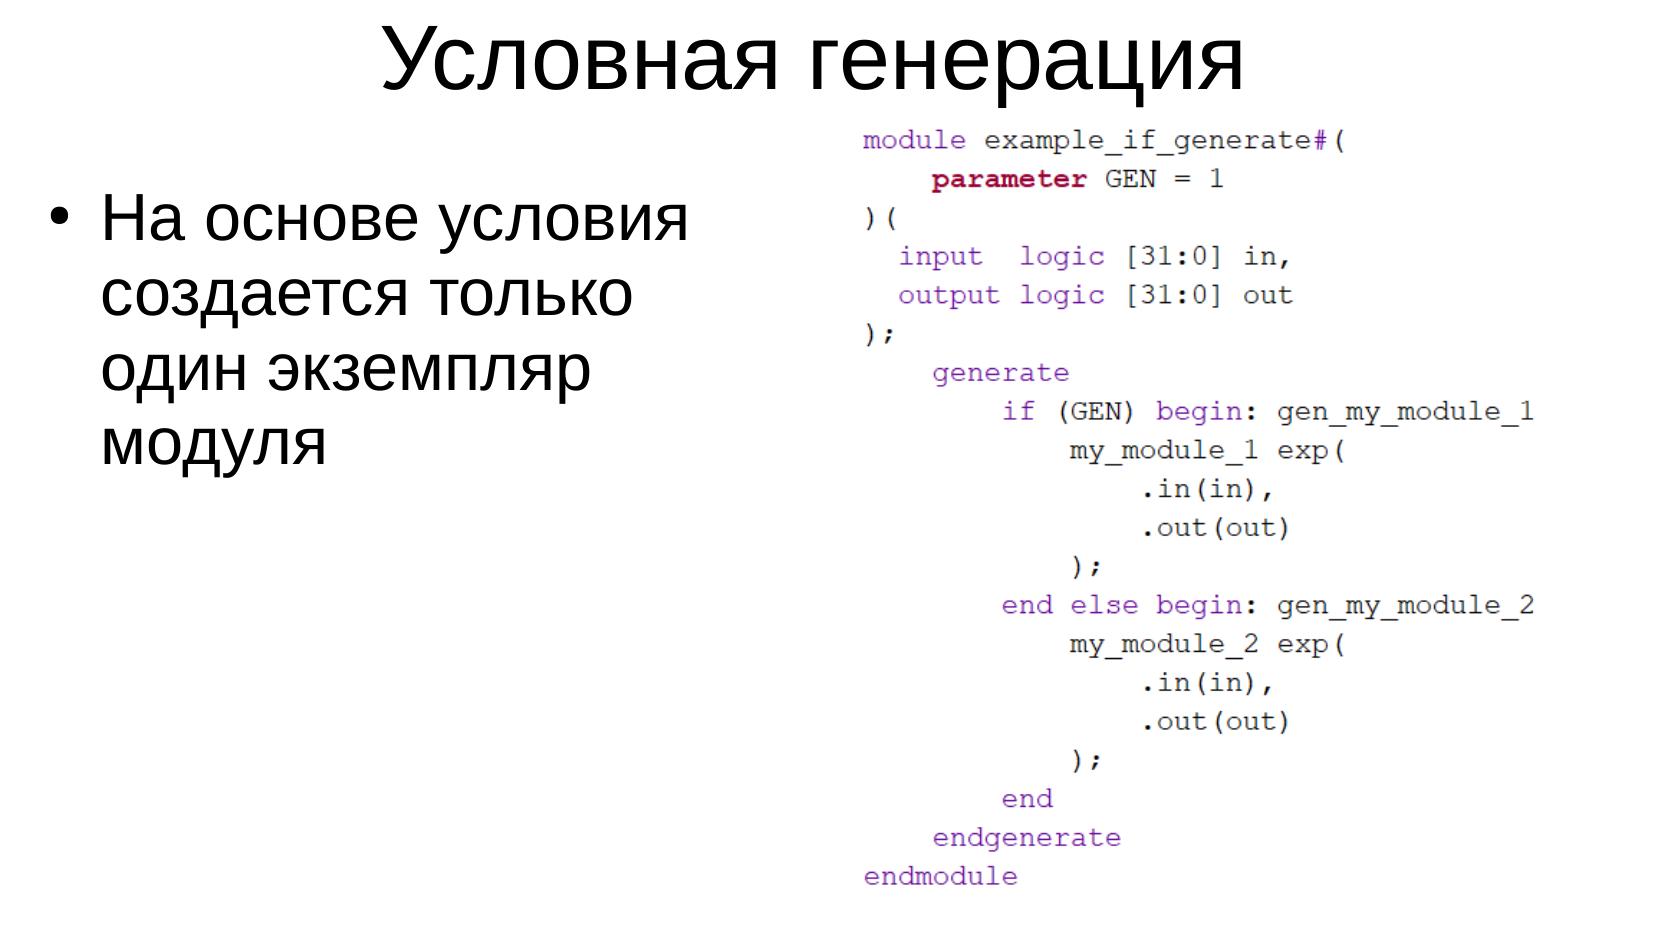

# Условная генерация
На основе условия создается только один экземпляр модуля